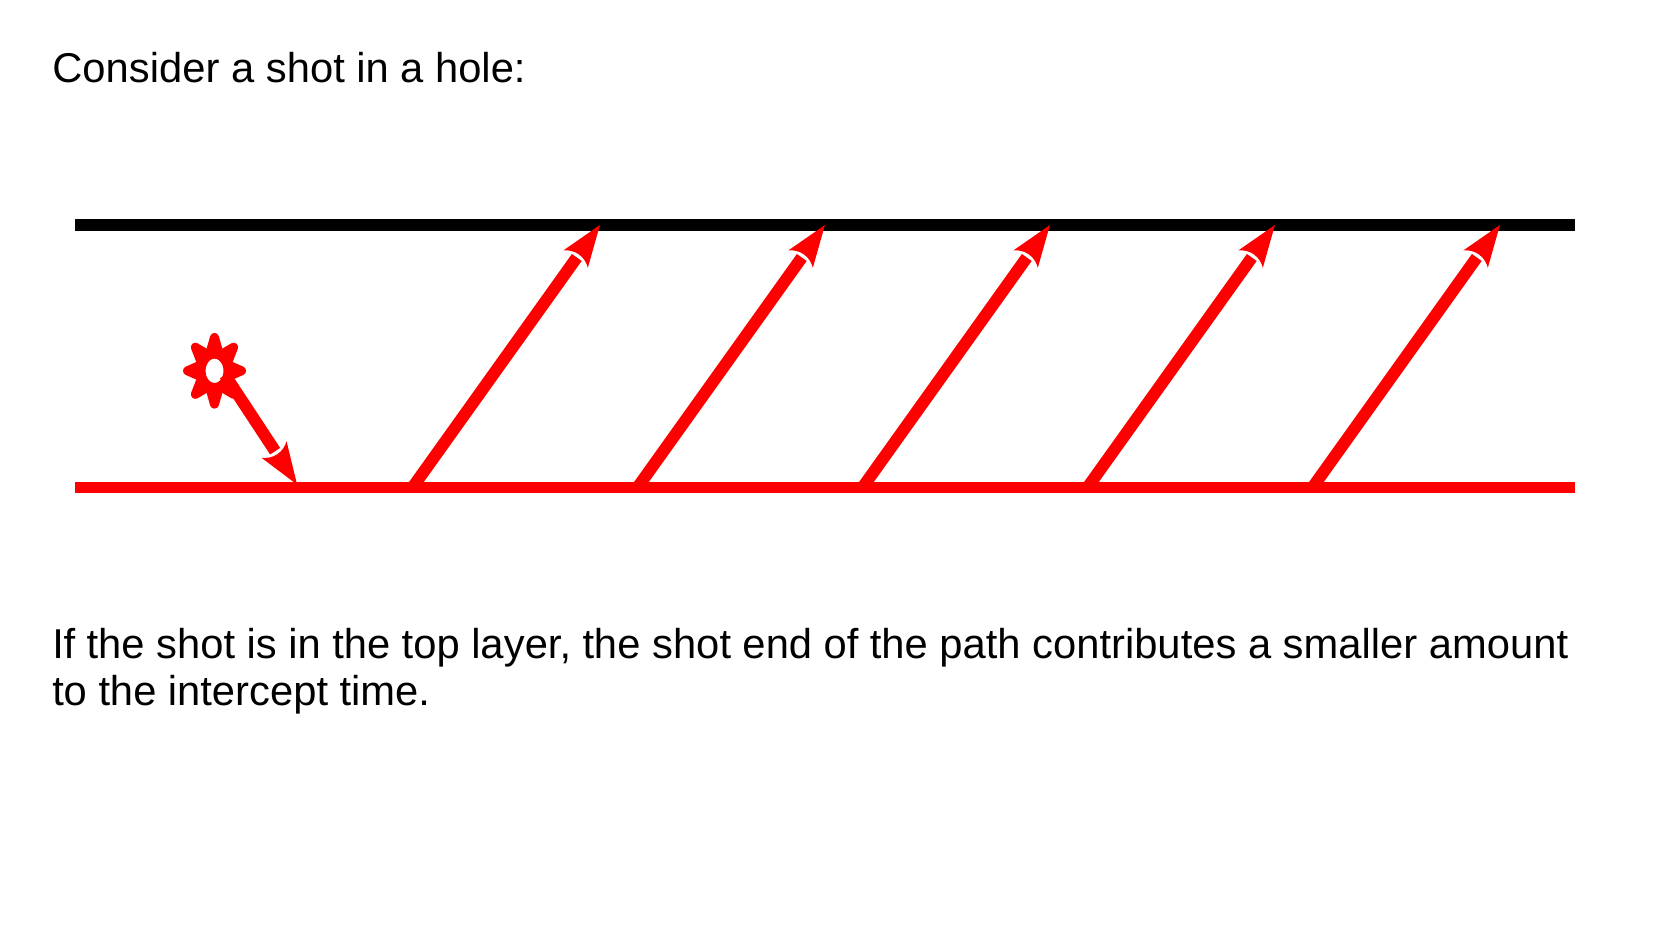

Consider a shot in a hole:
If the shot is in the top layer, the shot end of the path contributes a smaller amount to the intercept time.